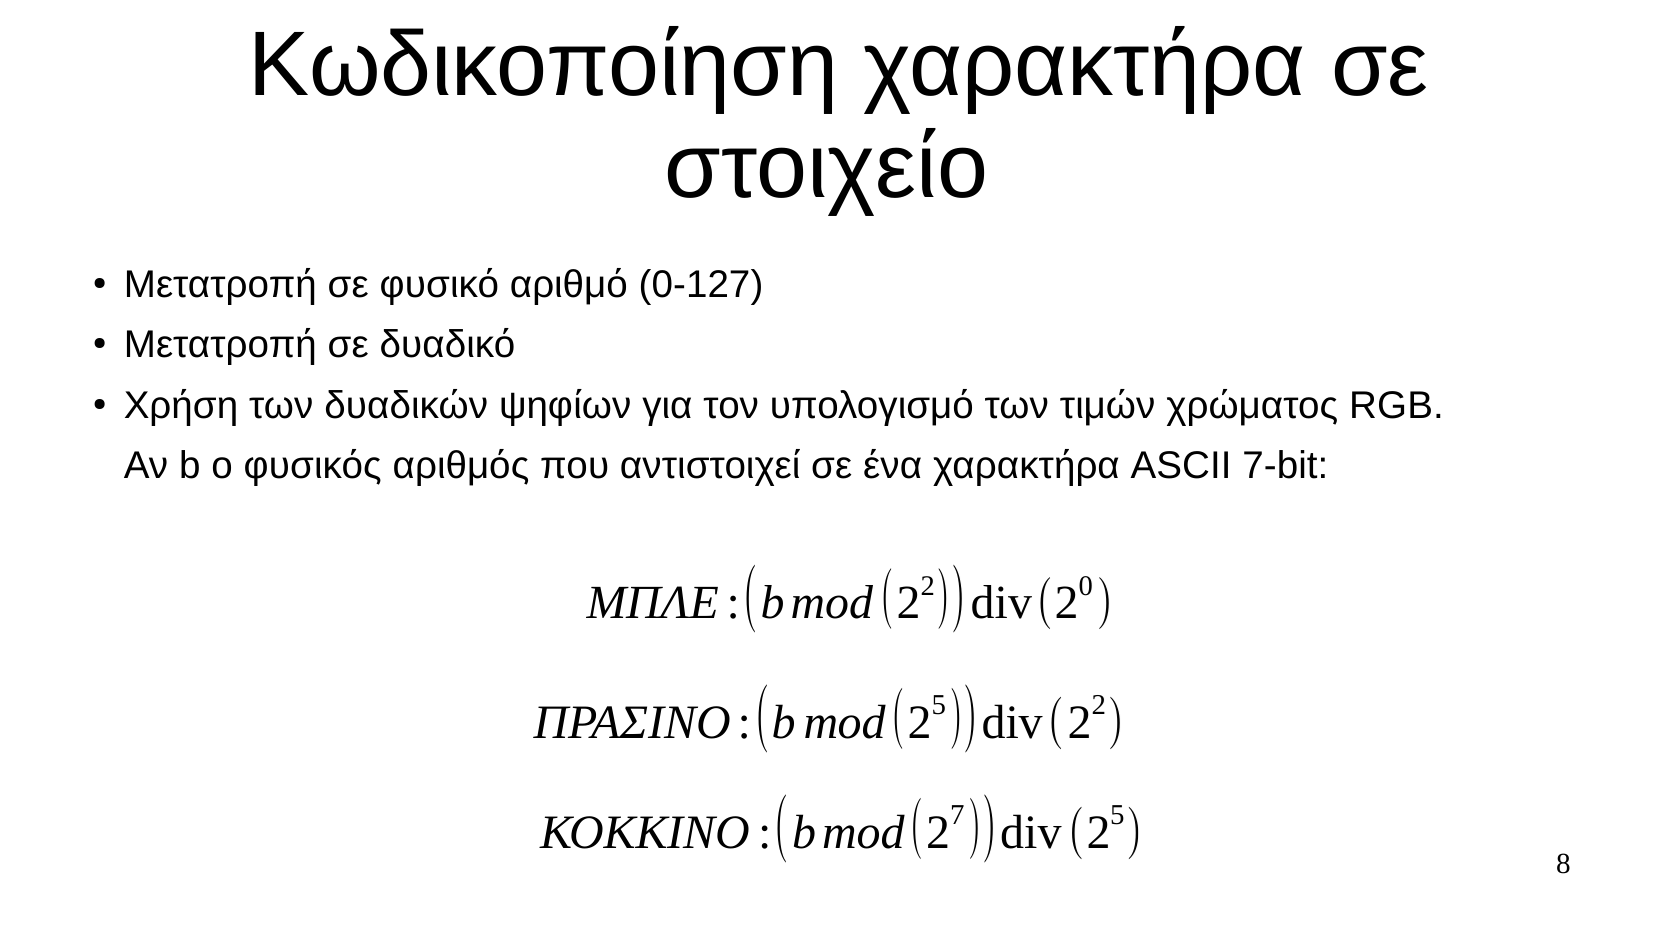

# Κωδικοποίηση χαρακτήρα σε στοιχείο
Μετατροπή σε φυσικό αριθμό (0-127)
Μετατροπή σε δυαδικό
Χρήση των δυαδικών ψηφίων για τον υπολογισμό των τιμών χρώματος RGB.
Αν b ο φυσικός αριθμός που αντιστοιχεί σε ένα χαρακτήρα ASCII 7-bit:
8